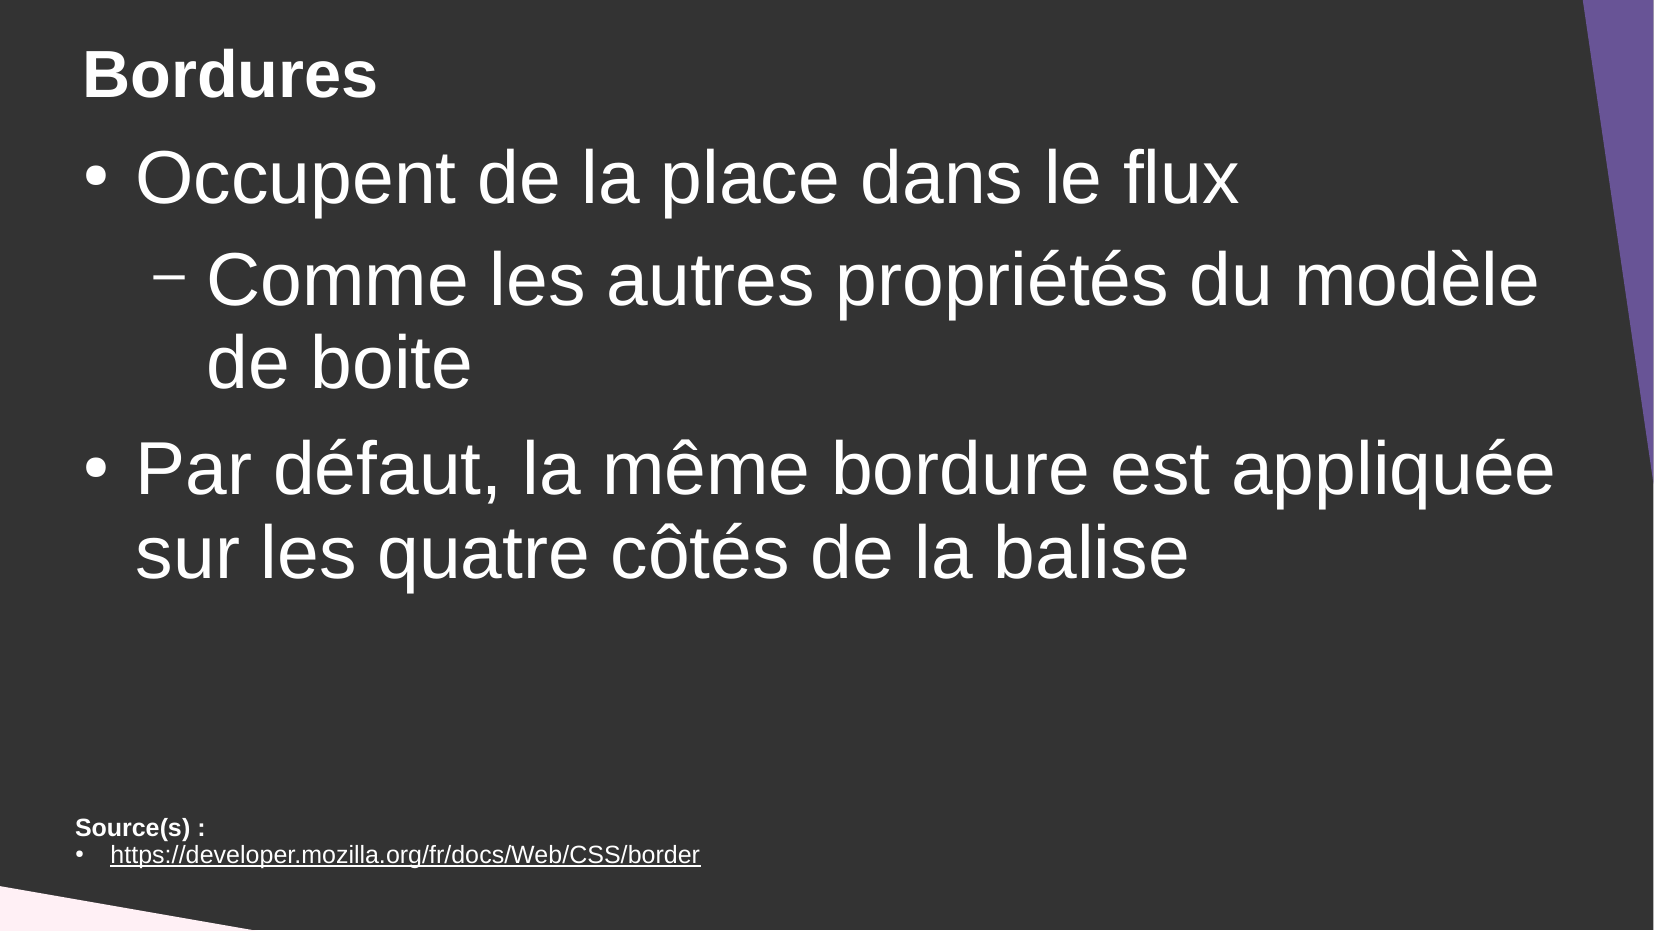

# Bordures
Occupent de la place dans le flux
Comme les autres propriétés du modèle de boite
Par défaut, la même bordure est appliquée sur les quatre côtés de la balise
Source(s) :
https://developer.mozilla.org/fr/docs/Web/CSS/border